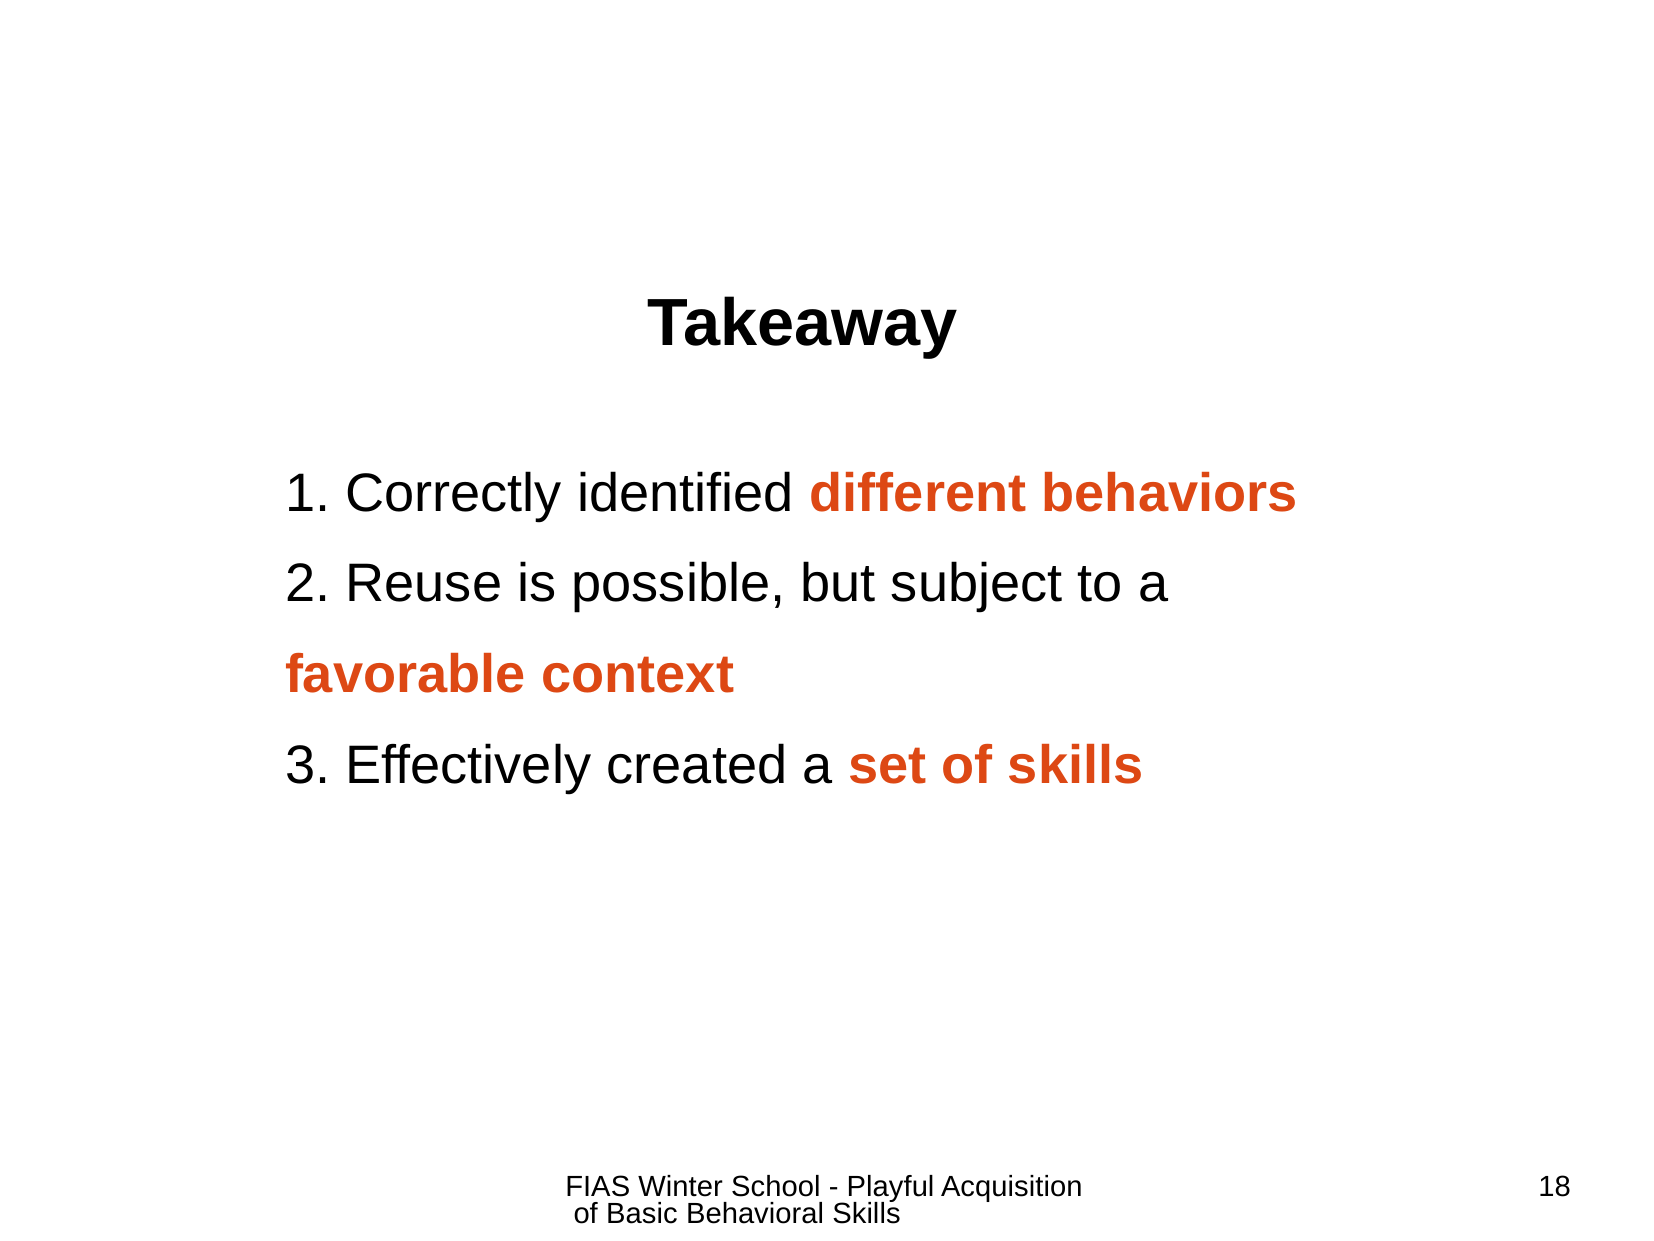

Takeaway
1. Correctly identified different behaviors
2. Reuse is possible, but subject to a favorable context
3. Effectively created a set of skills
FIAS Winter School - Playful Acquisition of Basic Behavioral Skills
18